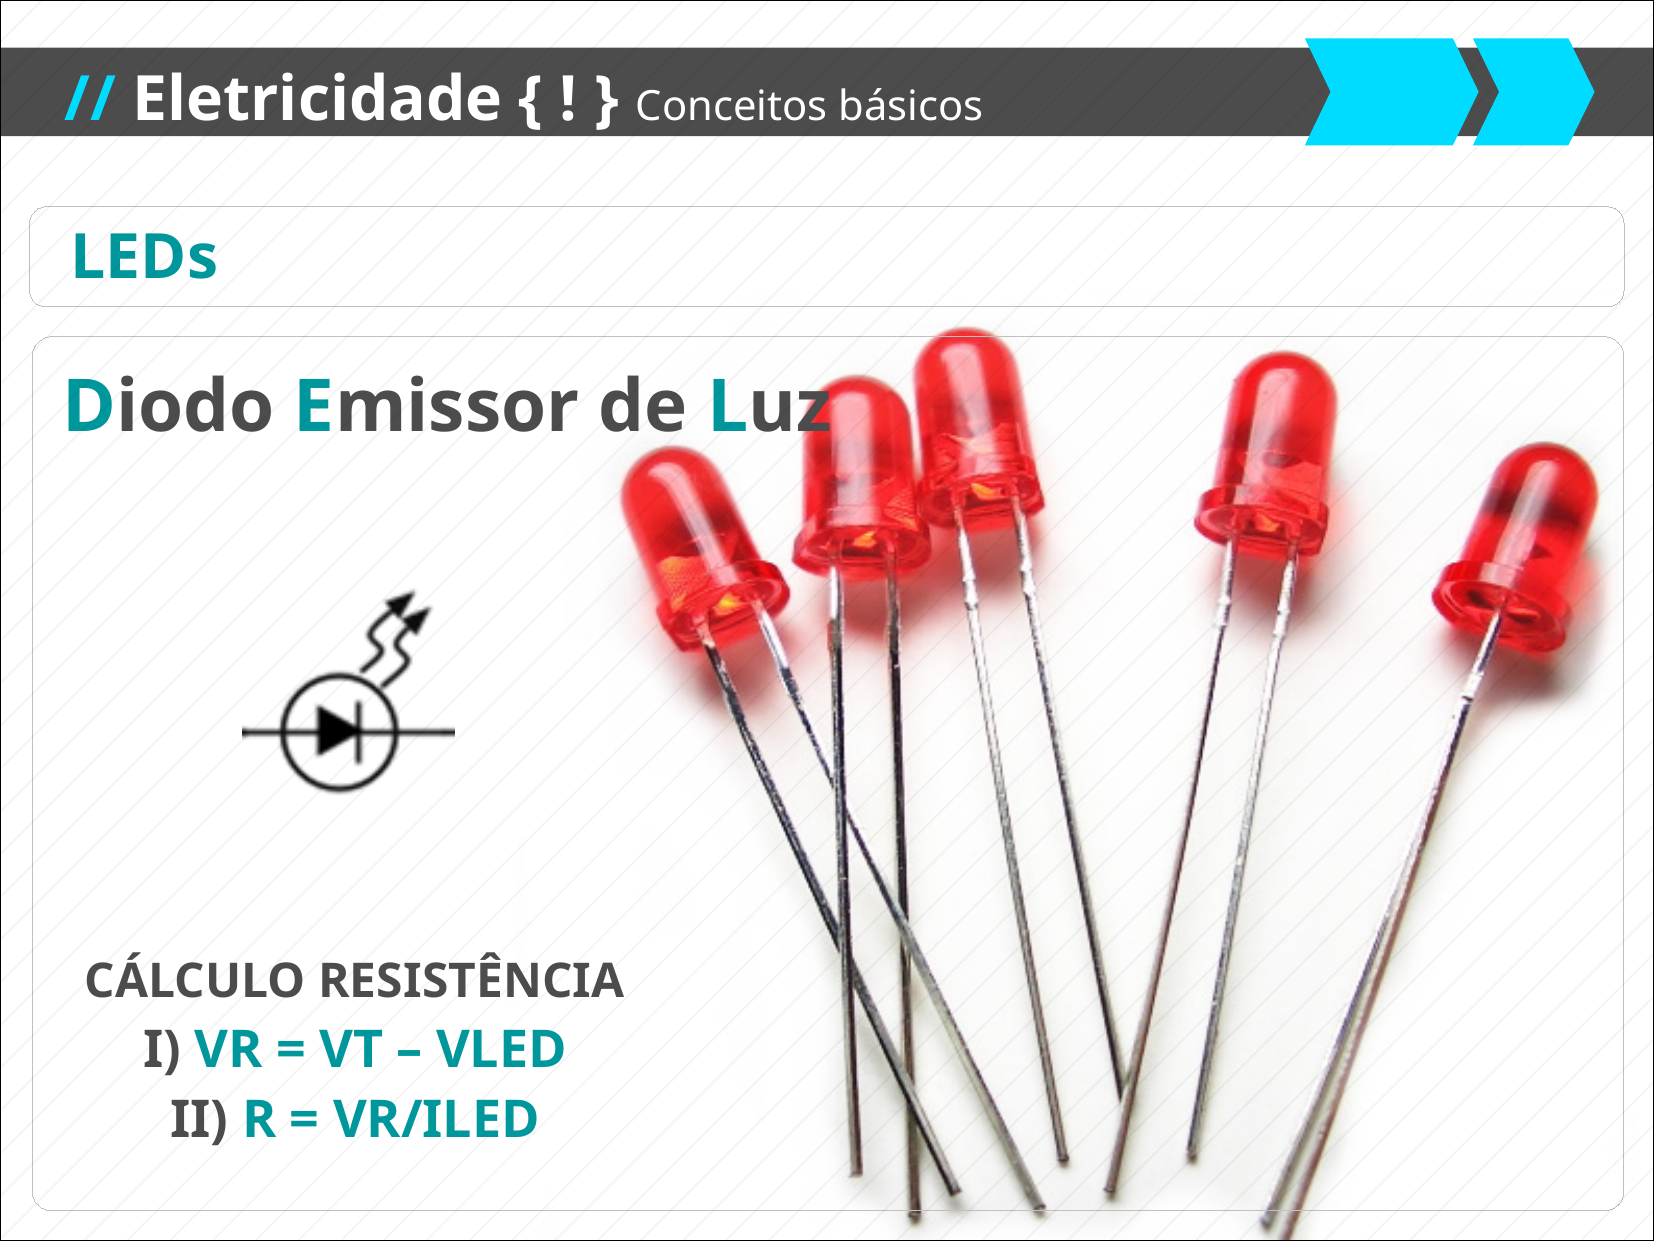

// Eletricidade { ! } Conceitos básicos
LEDs
Diodo Emissor de Luz
CÁLCULO RESISTÊNCIA
I) VR = VT – VLED
II) R = VR/ILED